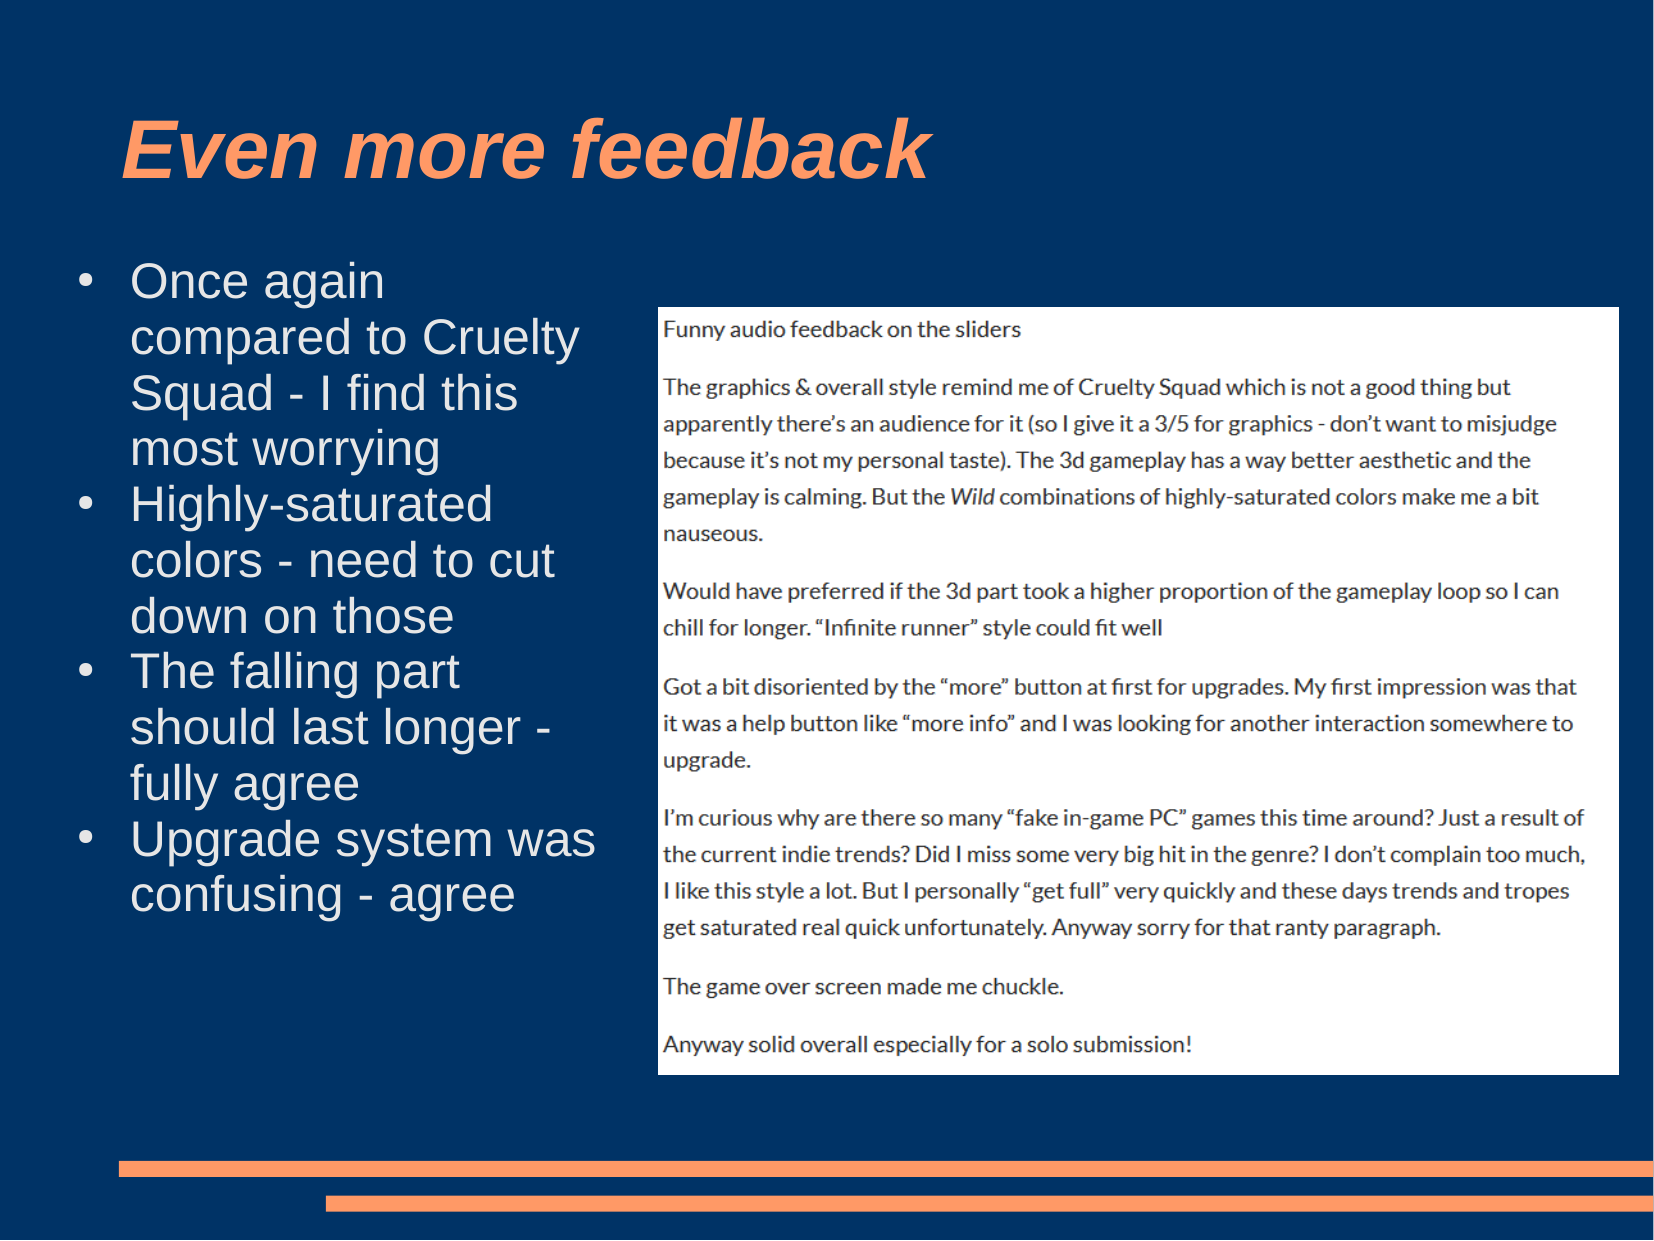

# Even more feedback
Once again compared to Cruelty Squad - I find this most worrying
Highly-saturated colors - need to cut down on those
The falling part should last longer - fully agree
Upgrade system was confusing - agree